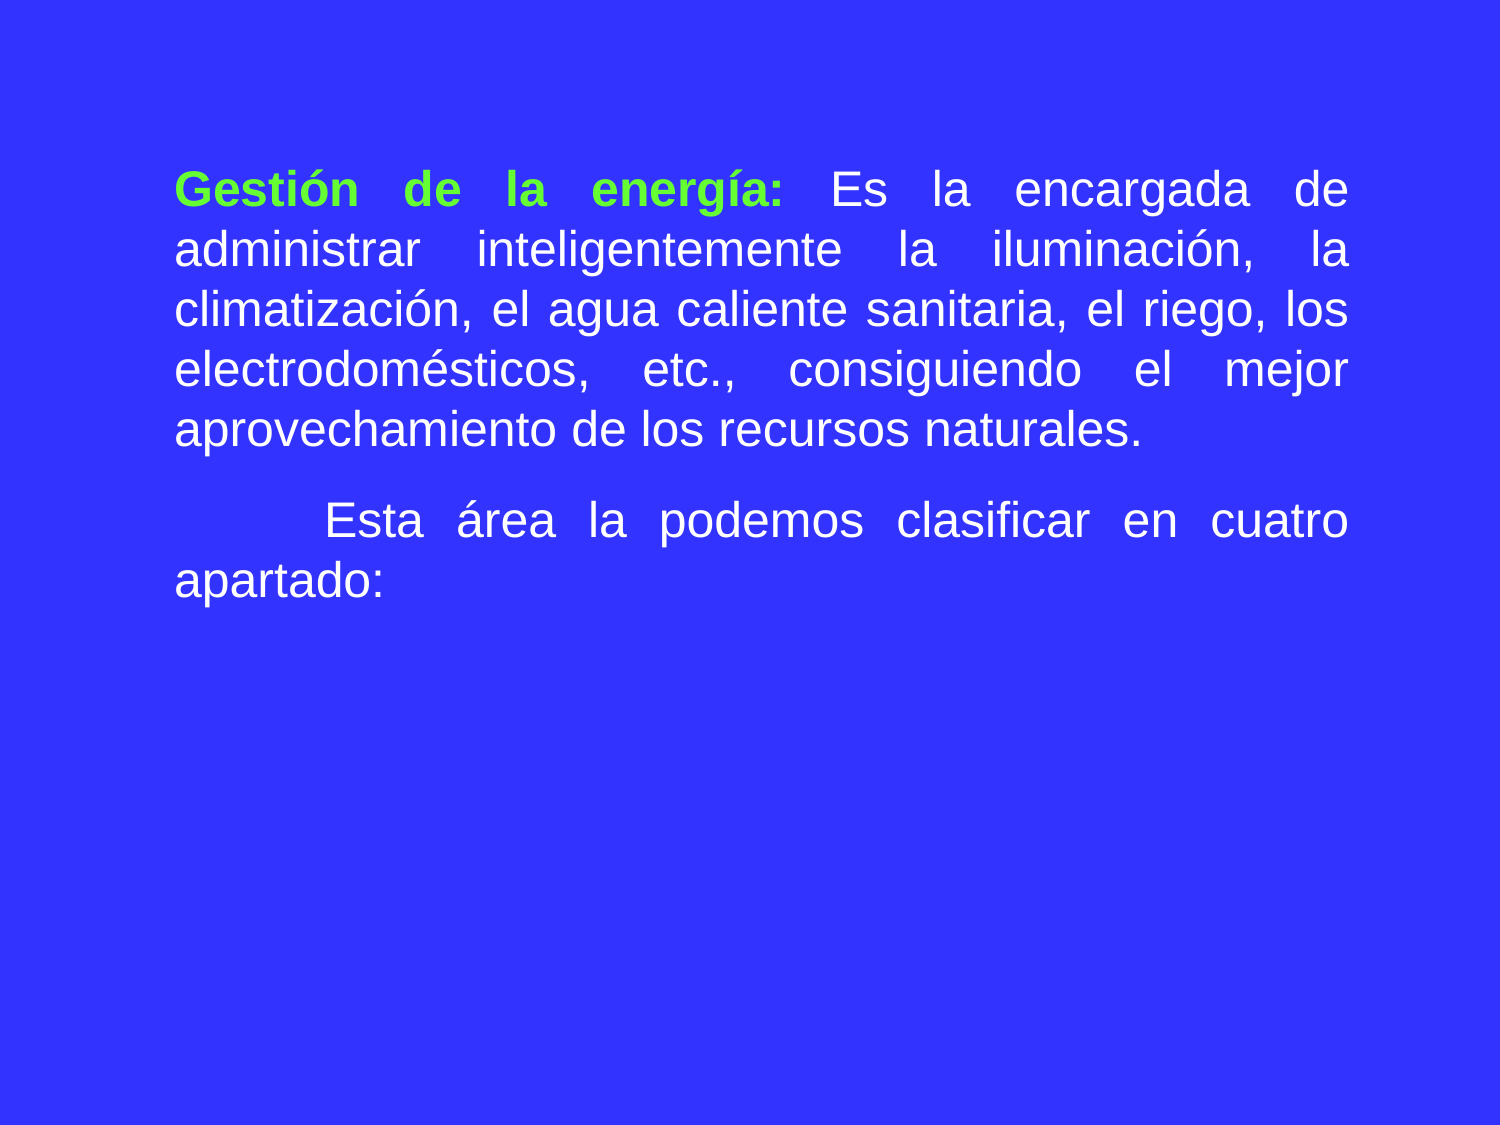

Gestión de la energía: Es la encargada de administrar inteligentemente la iluminación, la climatización, el agua caliente sanitaria, el riego, los electrodomésticos, etc., consiguiendo el mejor aprovechamiento de los recursos naturales.
	Esta área la podemos clasificar en cuatro apartado: